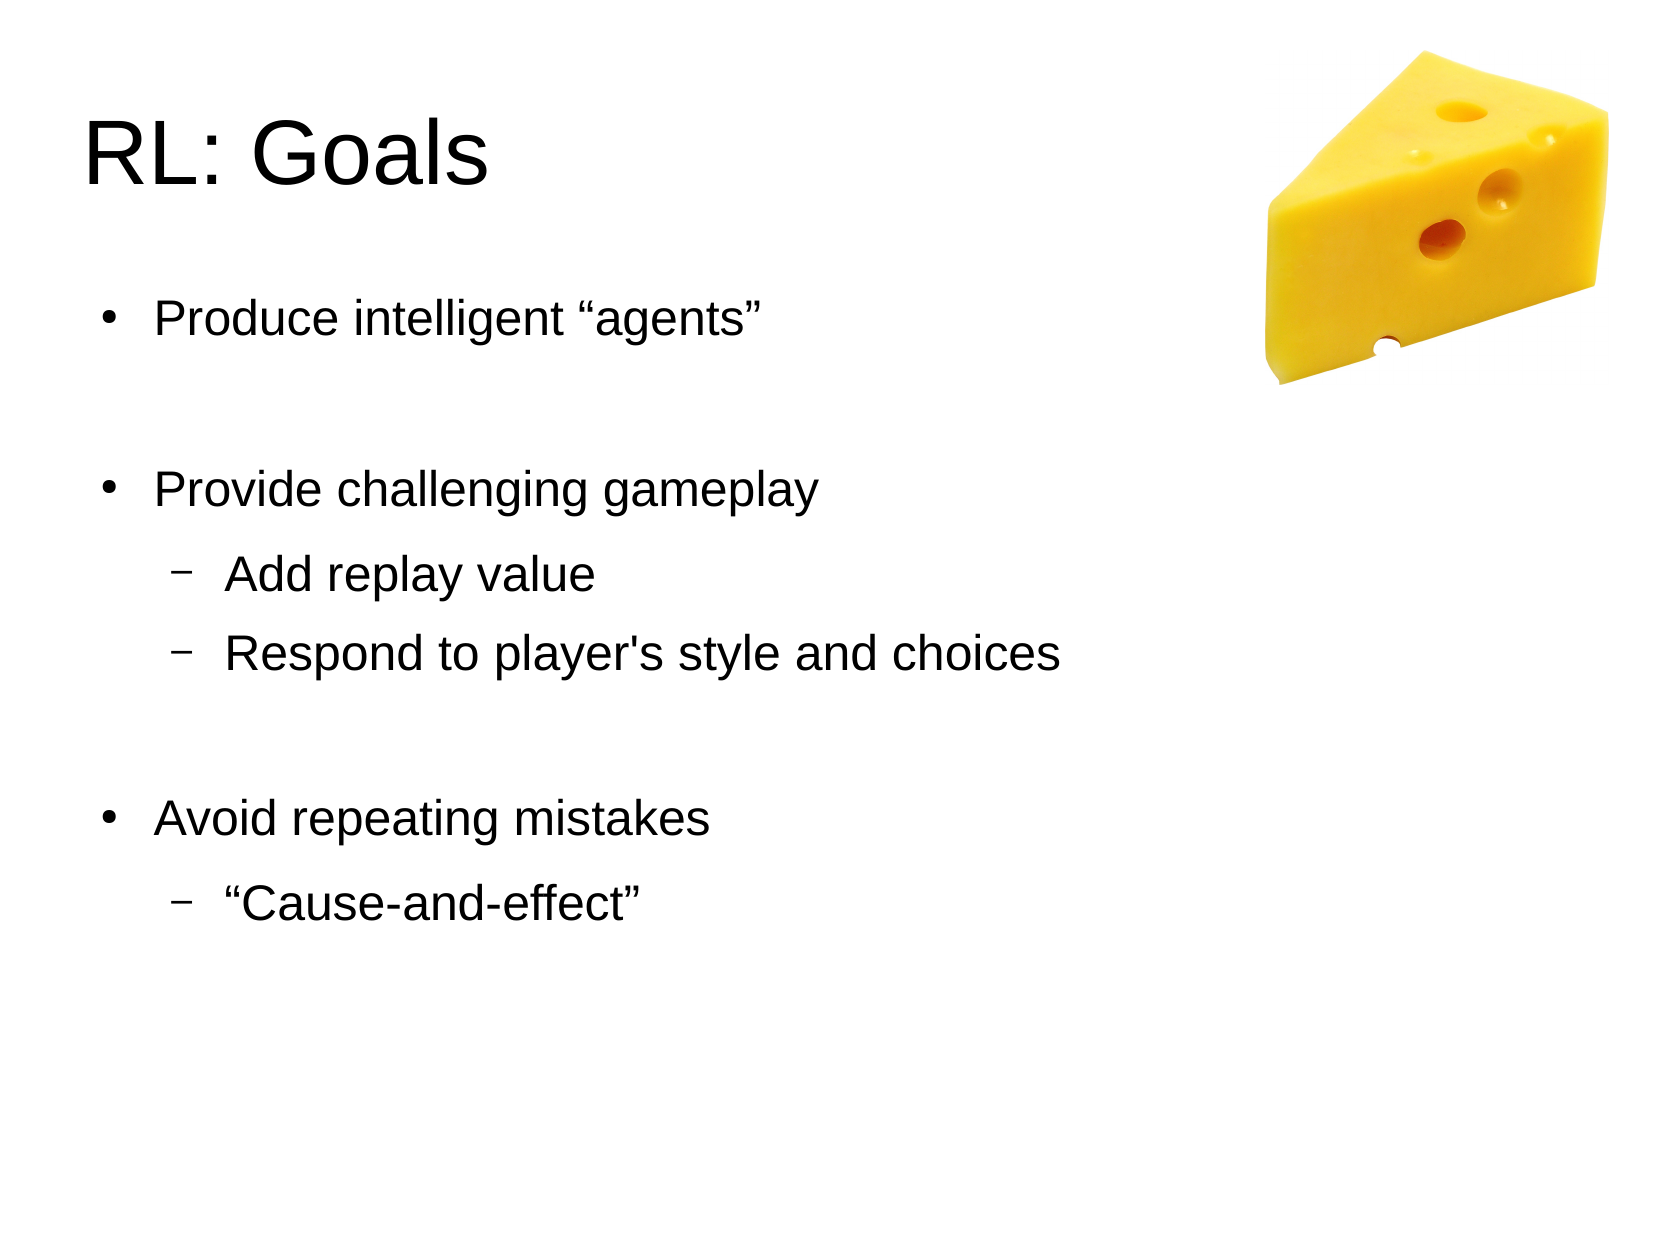

# RL: Goals
Produce intelligent “agents”
Provide challenging gameplay
Add replay value
Respond to player's style and choices
Avoid repeating mistakes
“Cause-and-effect”